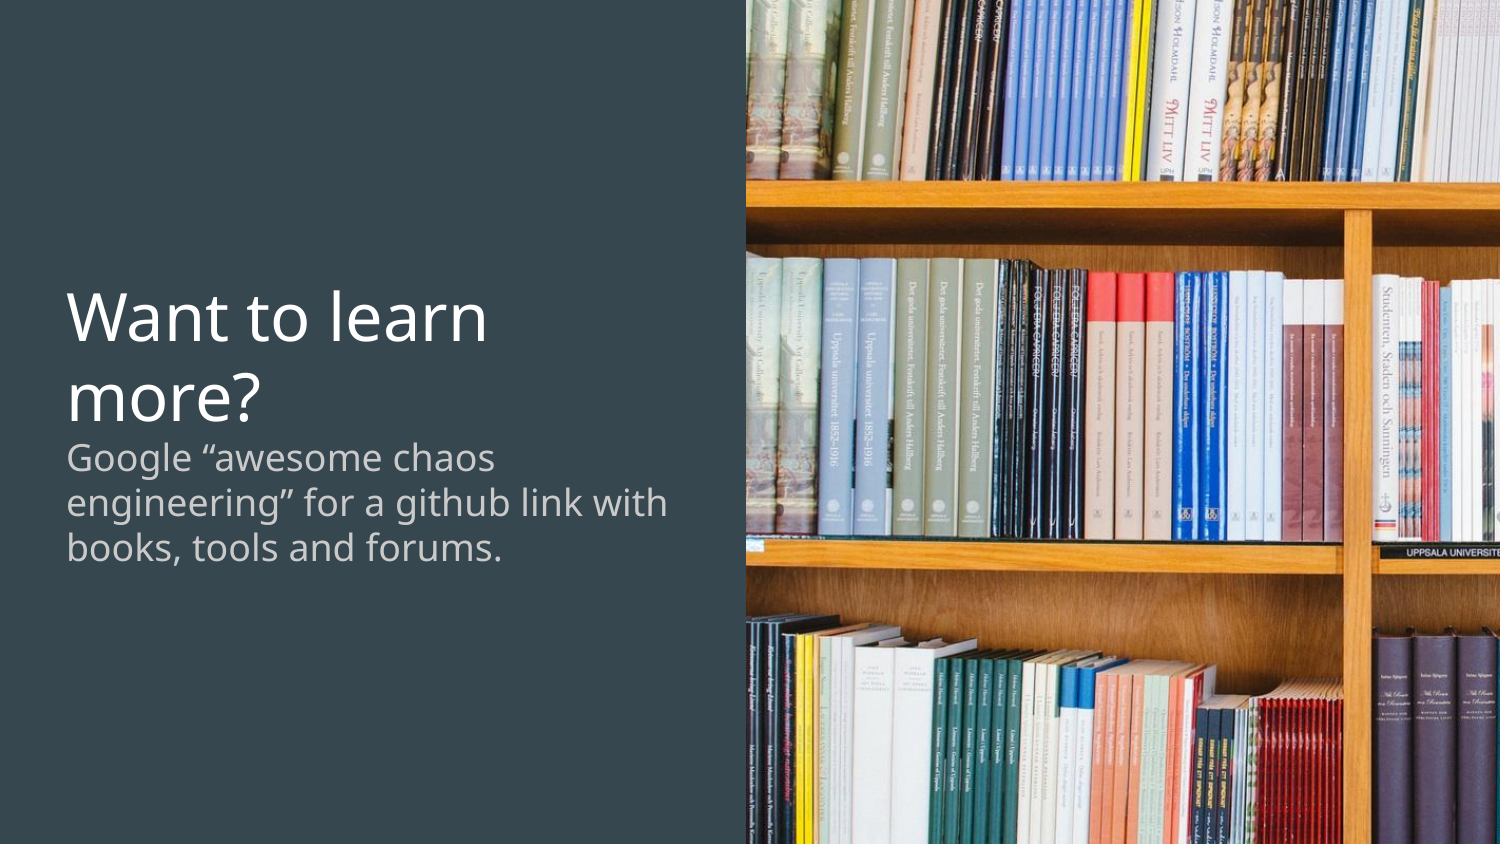

# Want to learn more? Google “awesome chaos engineering” for a github link with books, tools and forums.